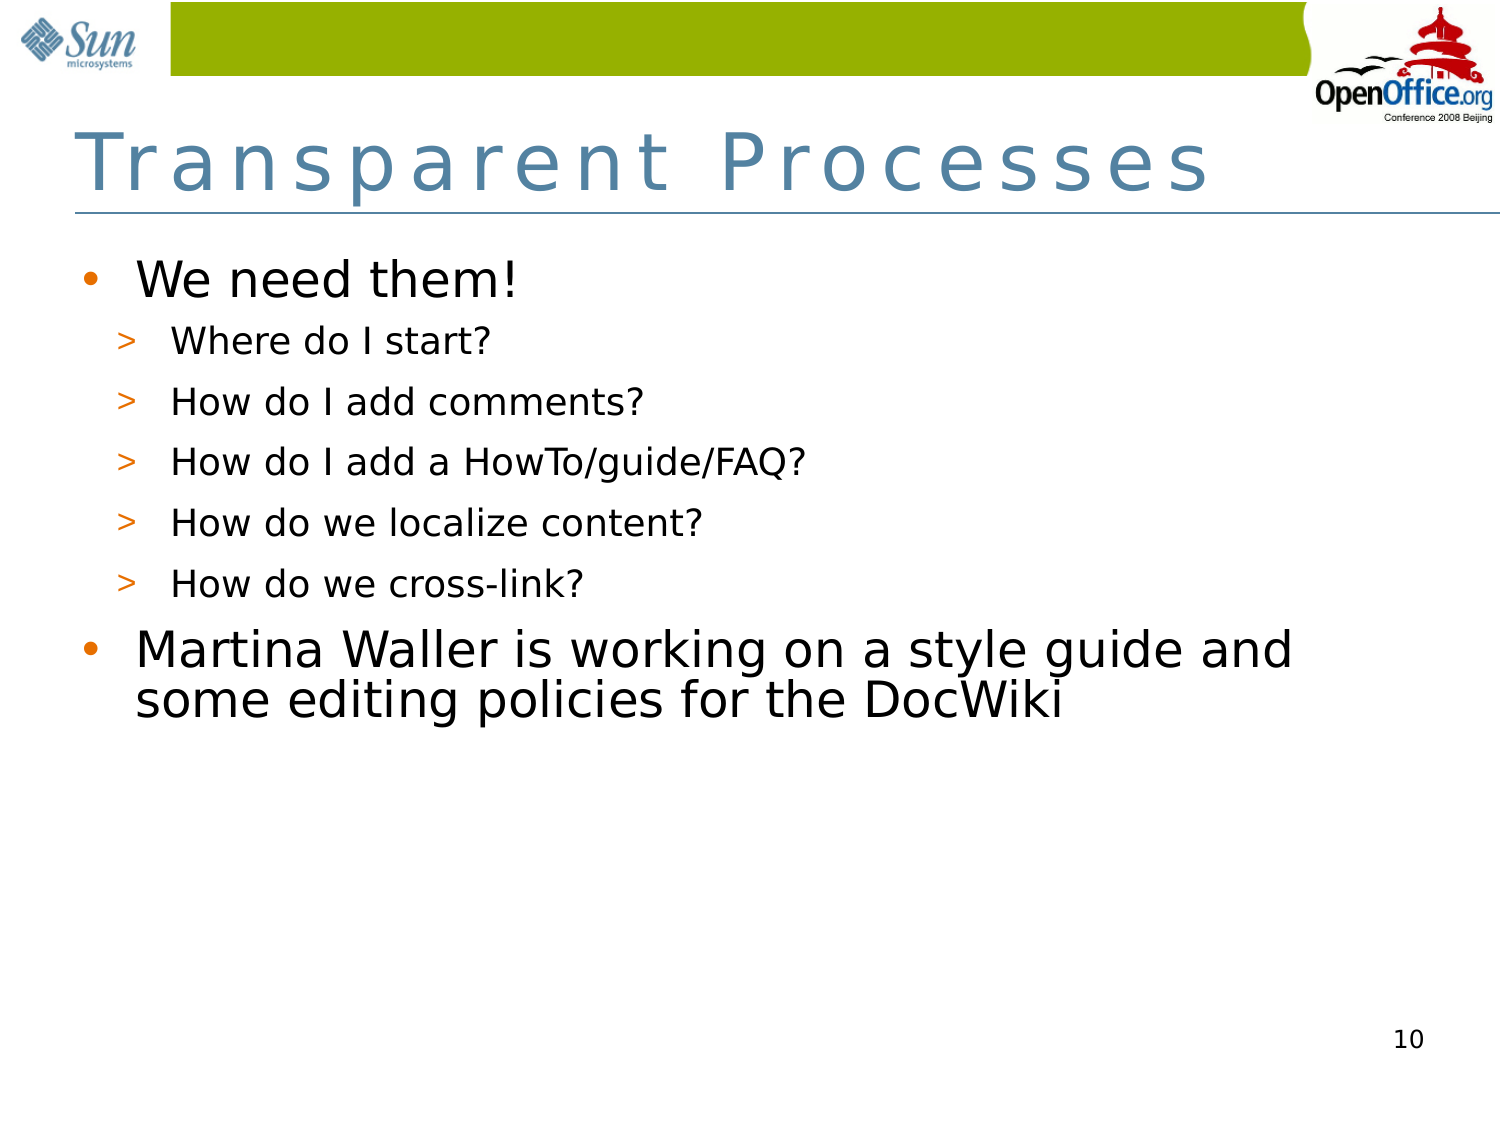

# Transparent Processes
We need them!
Where do I start?
How do I add comments?
How do I add a HowTo/guide/FAQ?
How do we localize content?
How do we cross-link?
Martina Waller is working on a style guide and some editing policies for the DocWiki
10